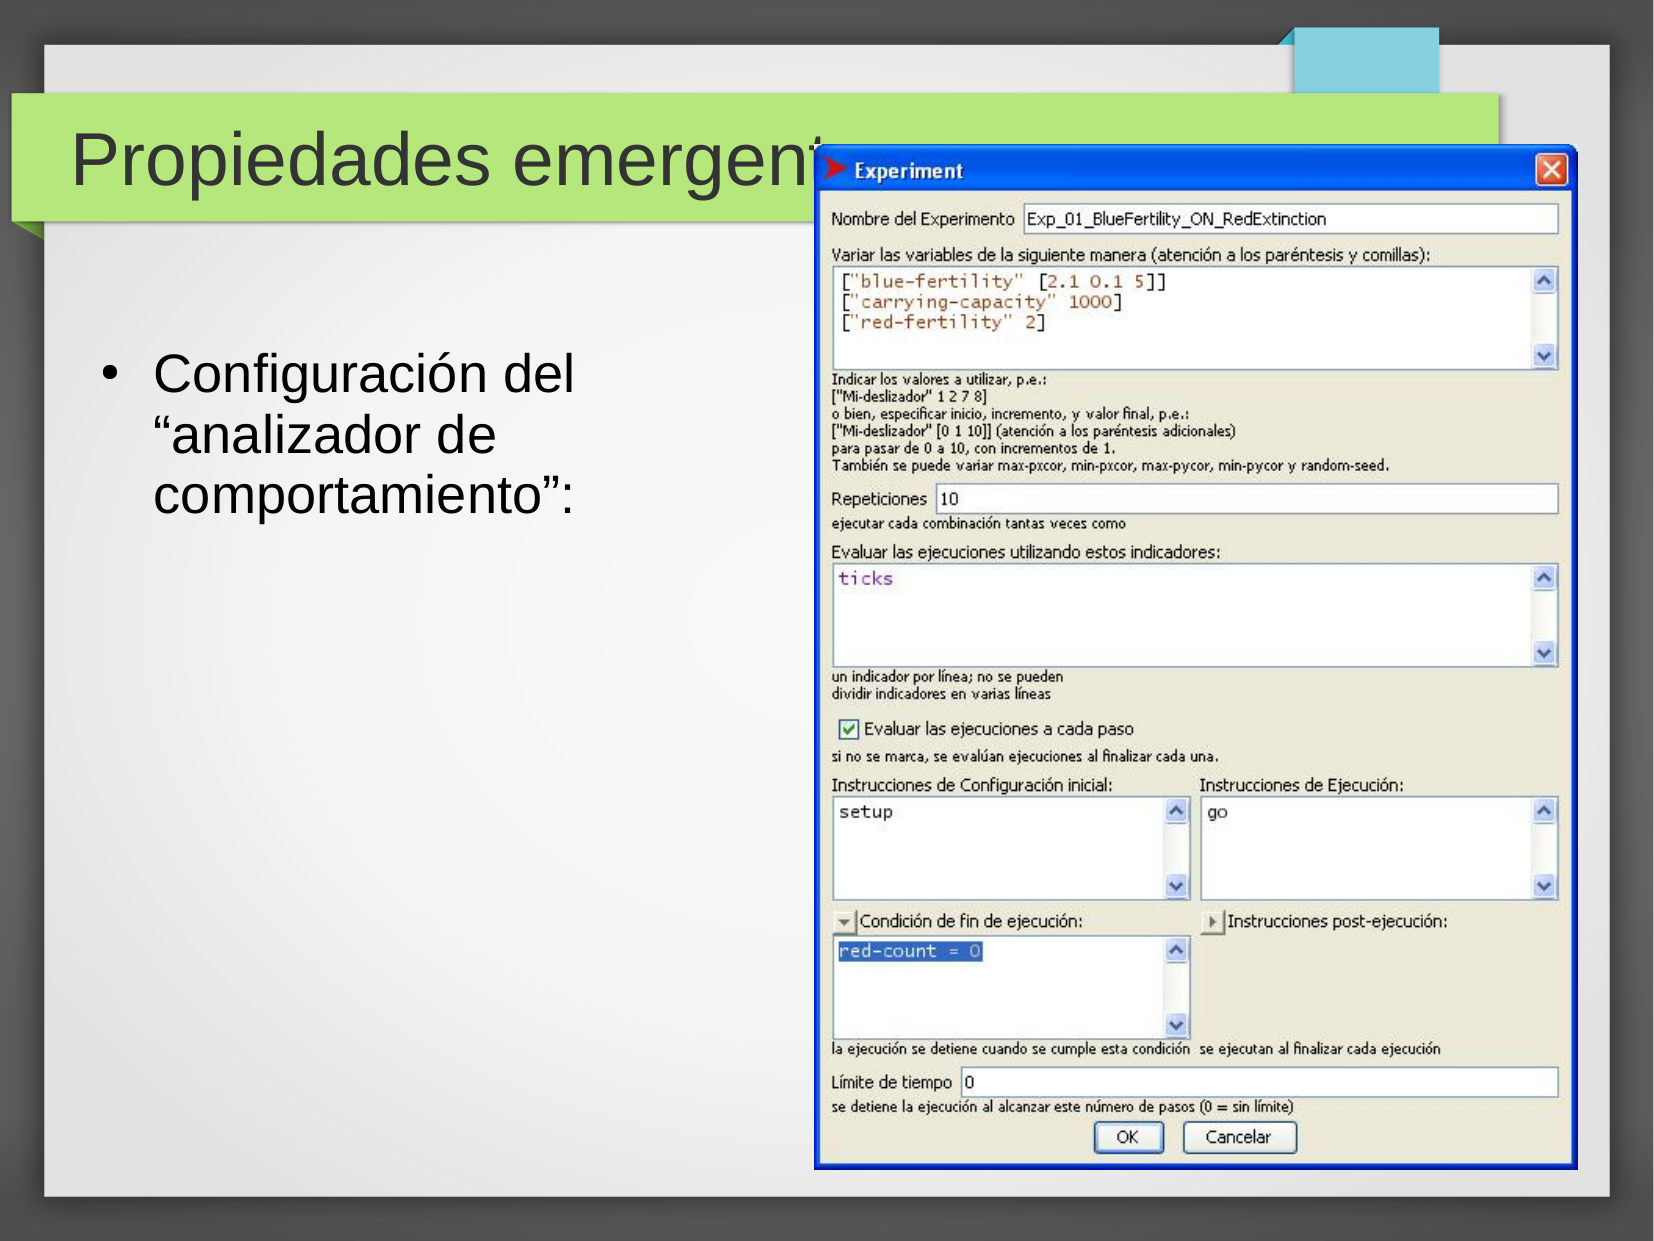

# Propiedades emergentes
Configuración del “analizador de comportamiento”: